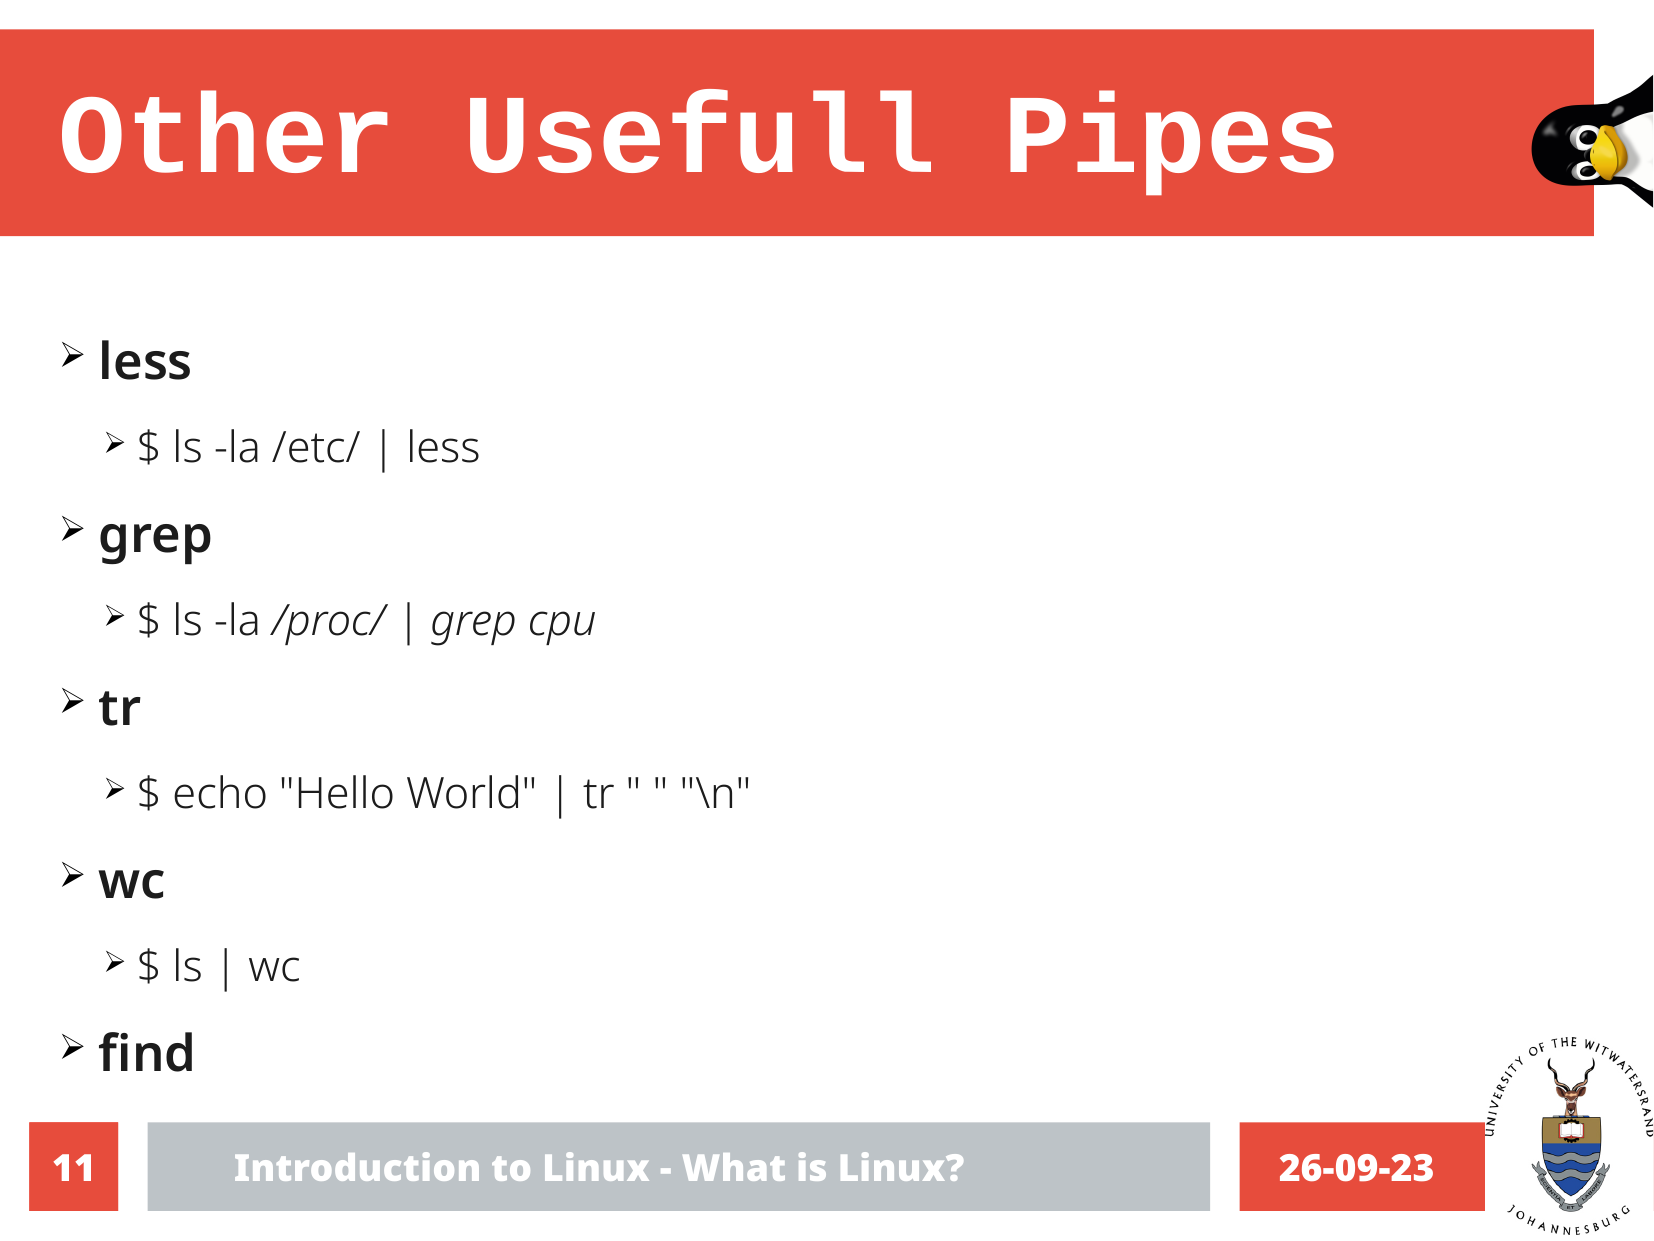

# Other Usefull Pipes
 less
 $ ls -la /etc/ | less
 grep
 $ ls -la /proc/ | grep cpu
 tr
 $ echo "Hello World" | tr " " "\n"
 wc
 $ ls | wc
 find
11
 Introduction to Linux - What is Linux?